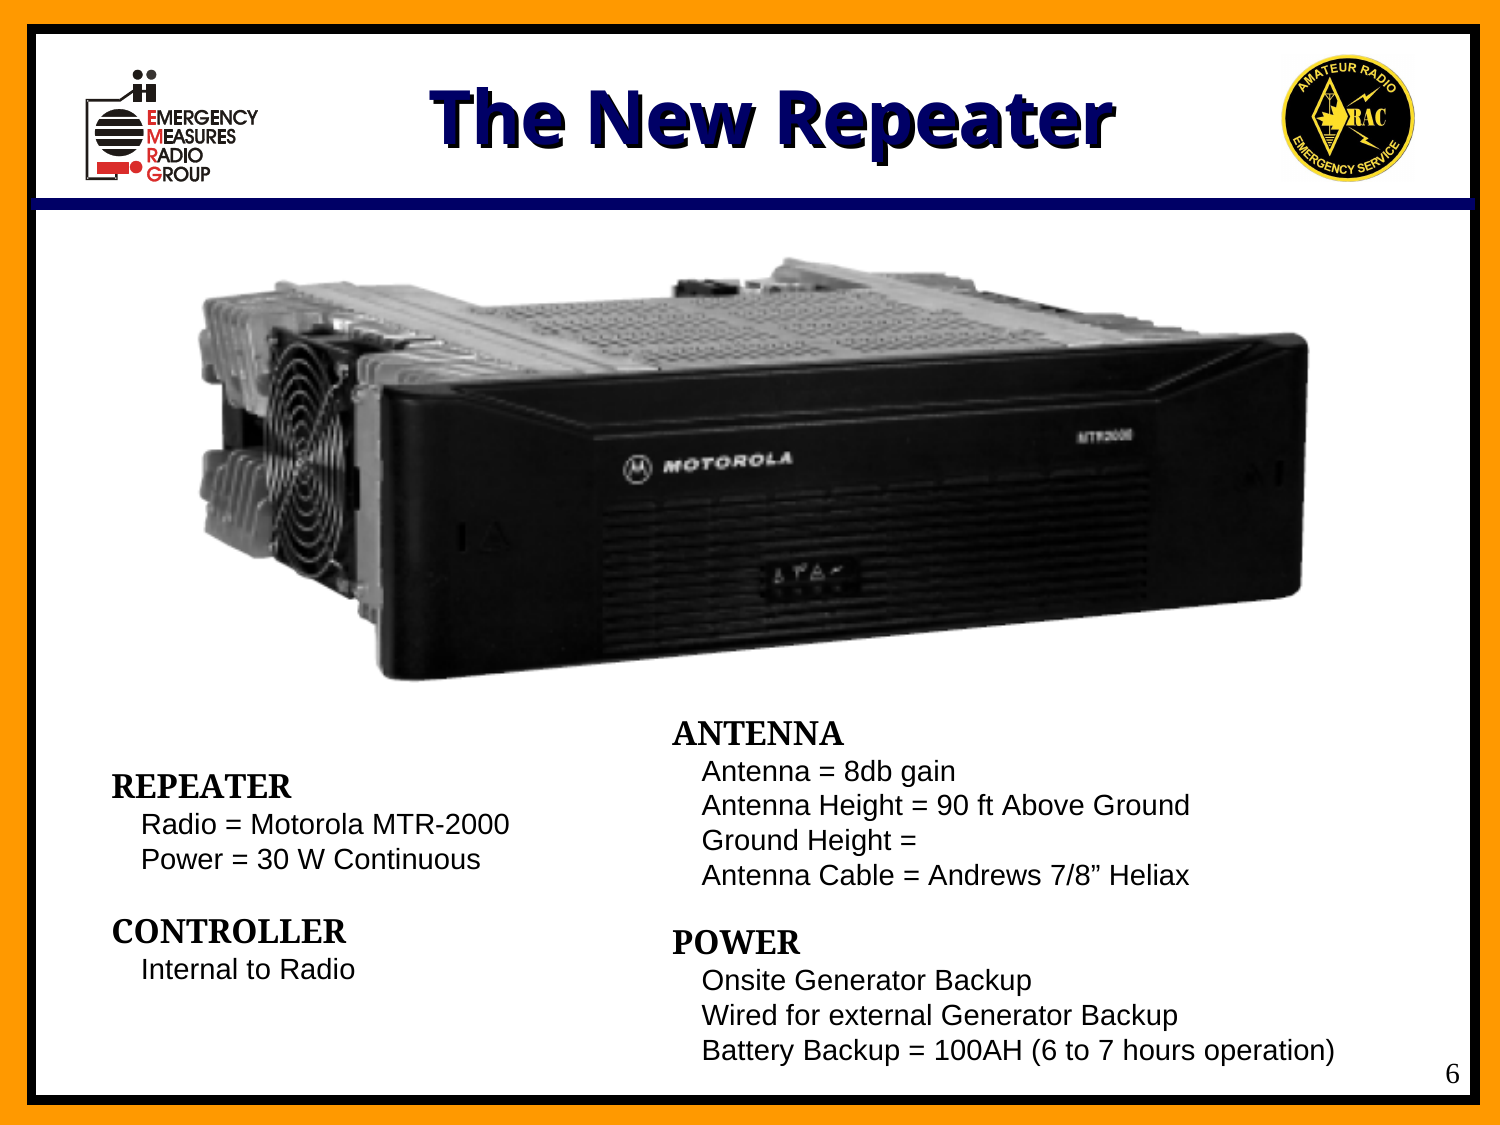

The New Repeater
ANTENNA
Antenna = 8db gain
Antenna Height = 90 ft Above Ground
Ground Height =
Antenna Cable = Andrews 7/8” Heliax
POWER
Onsite Generator Backup
Wired for external Generator Backup
Battery Backup = 100AH (6 to 7 hours operation)
REPEATER
Radio = Motorola MTR-2000
Power = 30 W Continuous
CONTROLLER
Internal to Radio
6